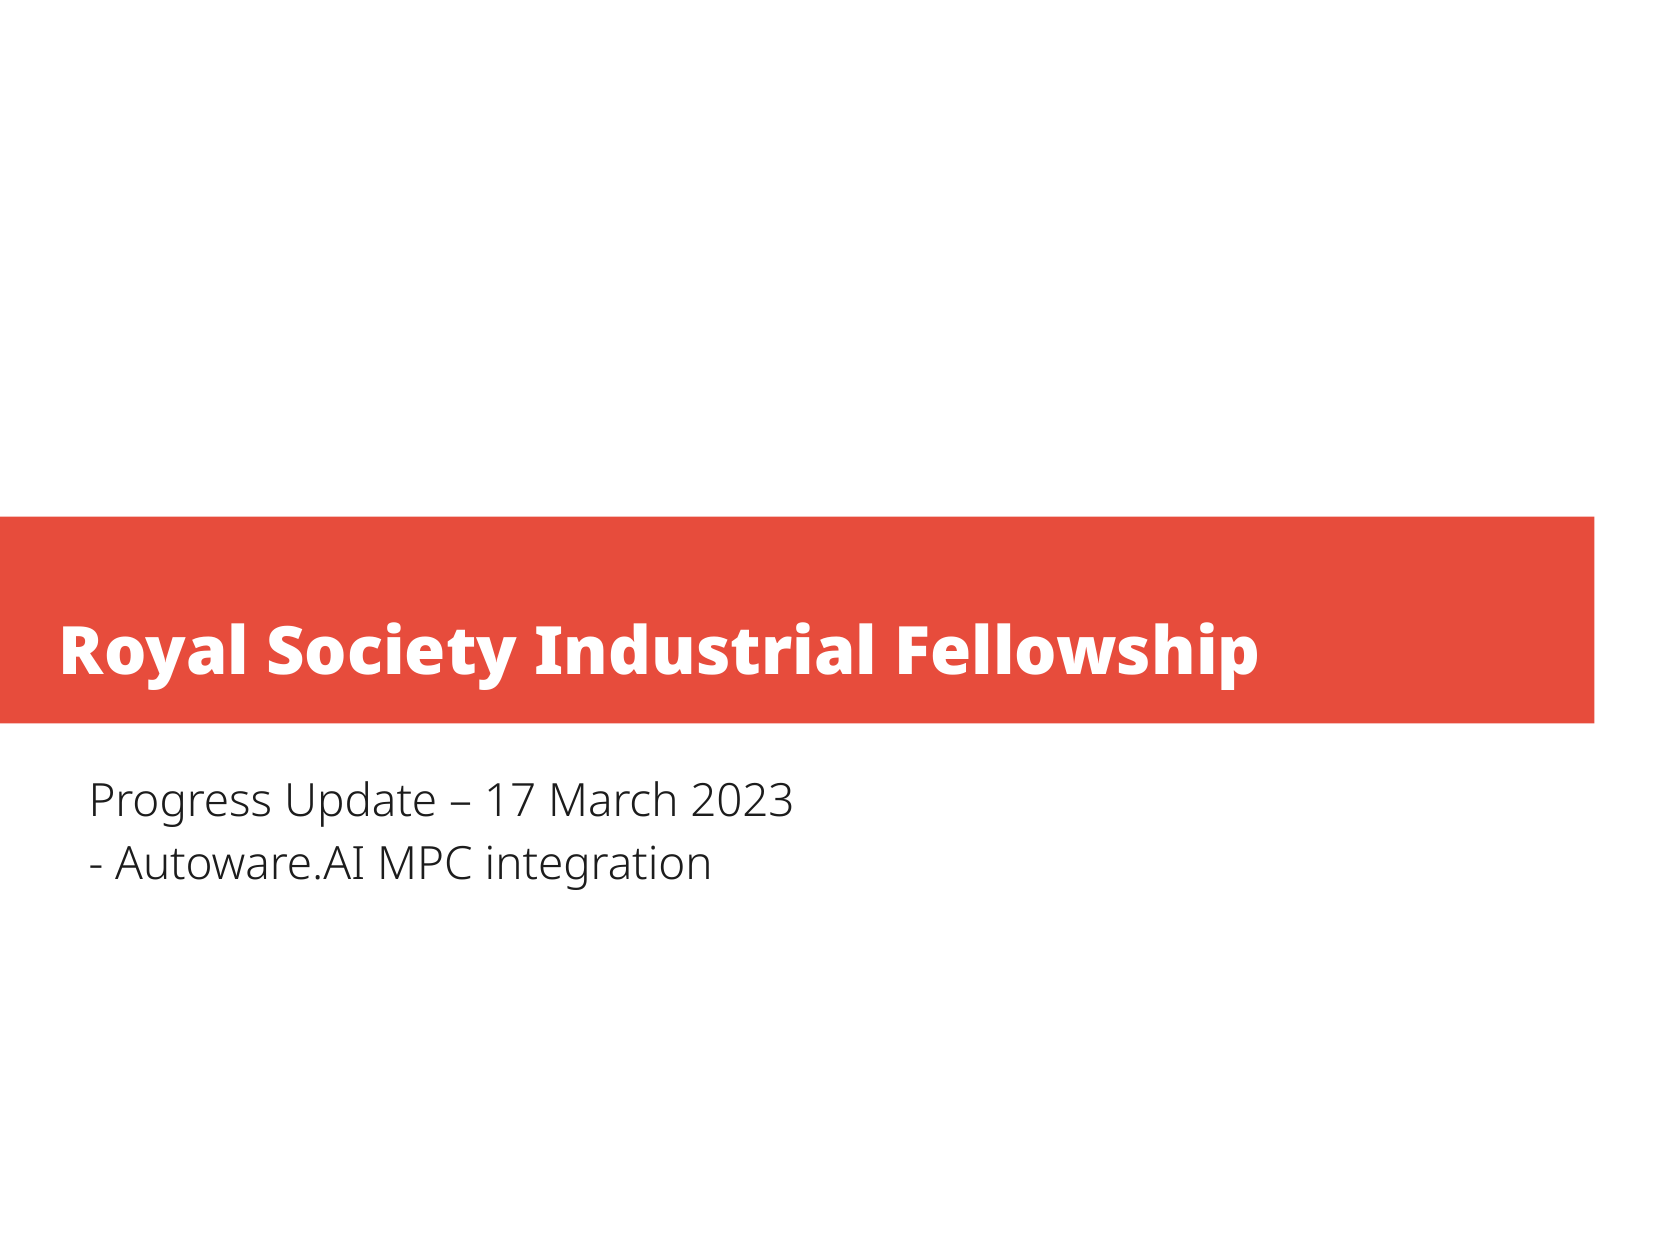

# Royal Society Industrial Fellowship
Progress Update – 17 March 2023
- Autoware.AI MPC integration